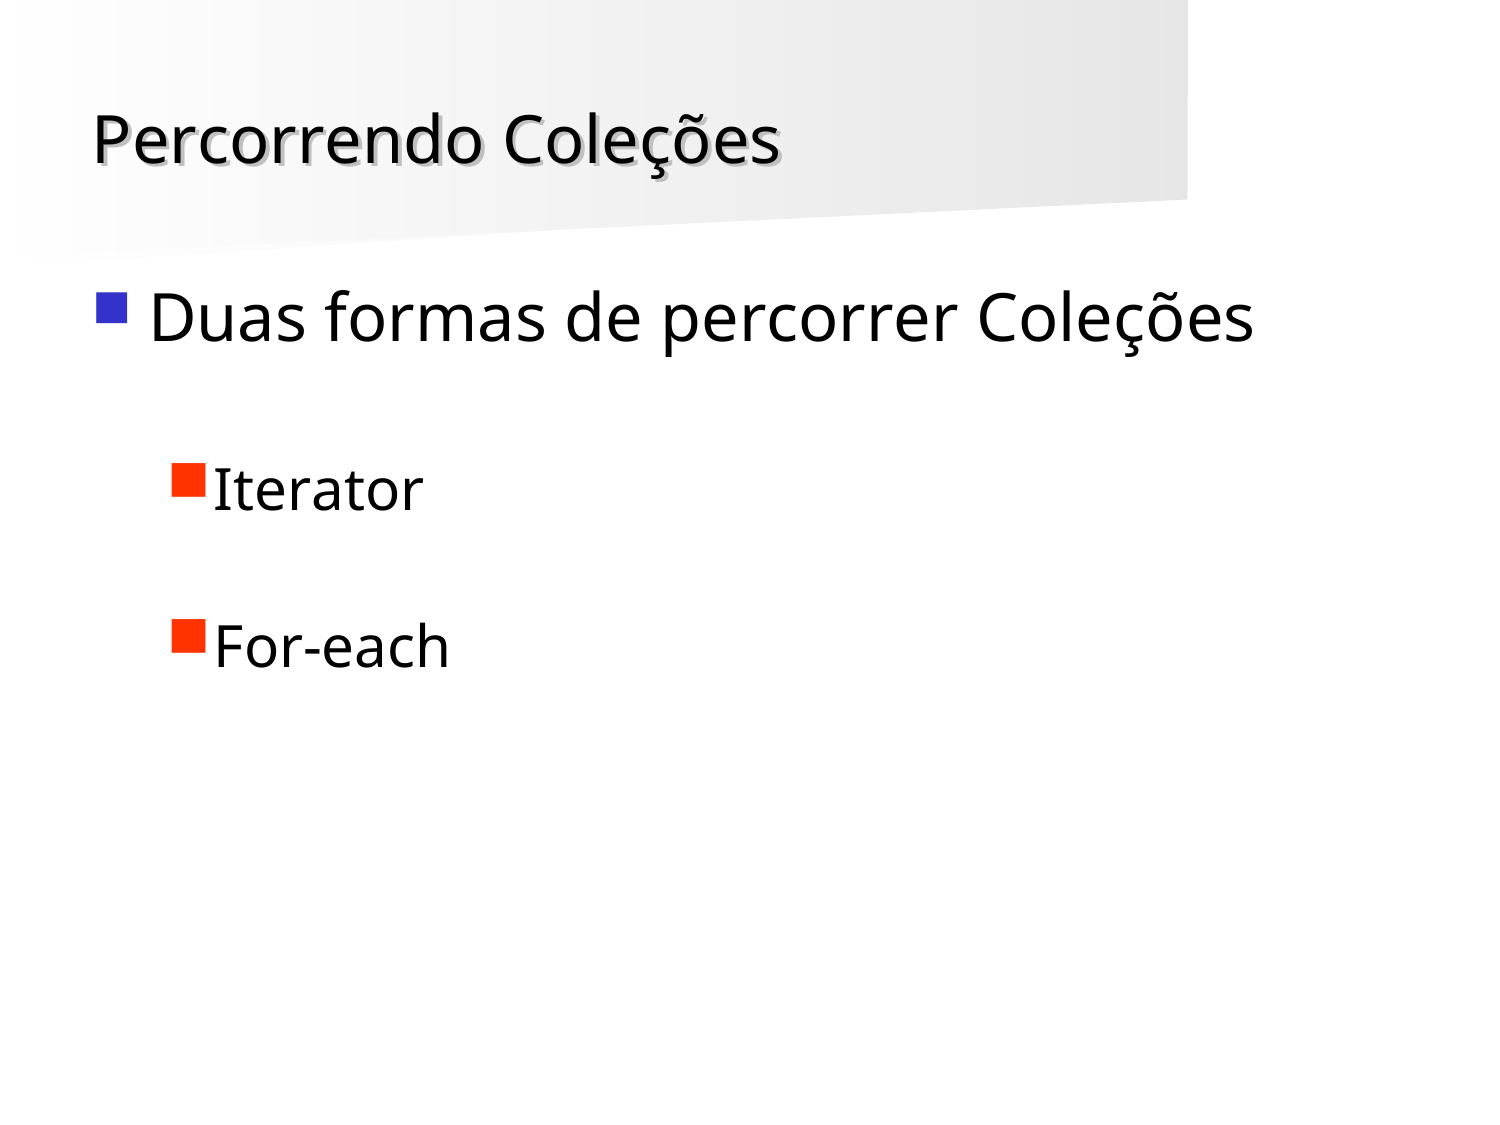

# Percorrendo Coleções
Duas formas de percorrer Coleções
Iterator
For-each